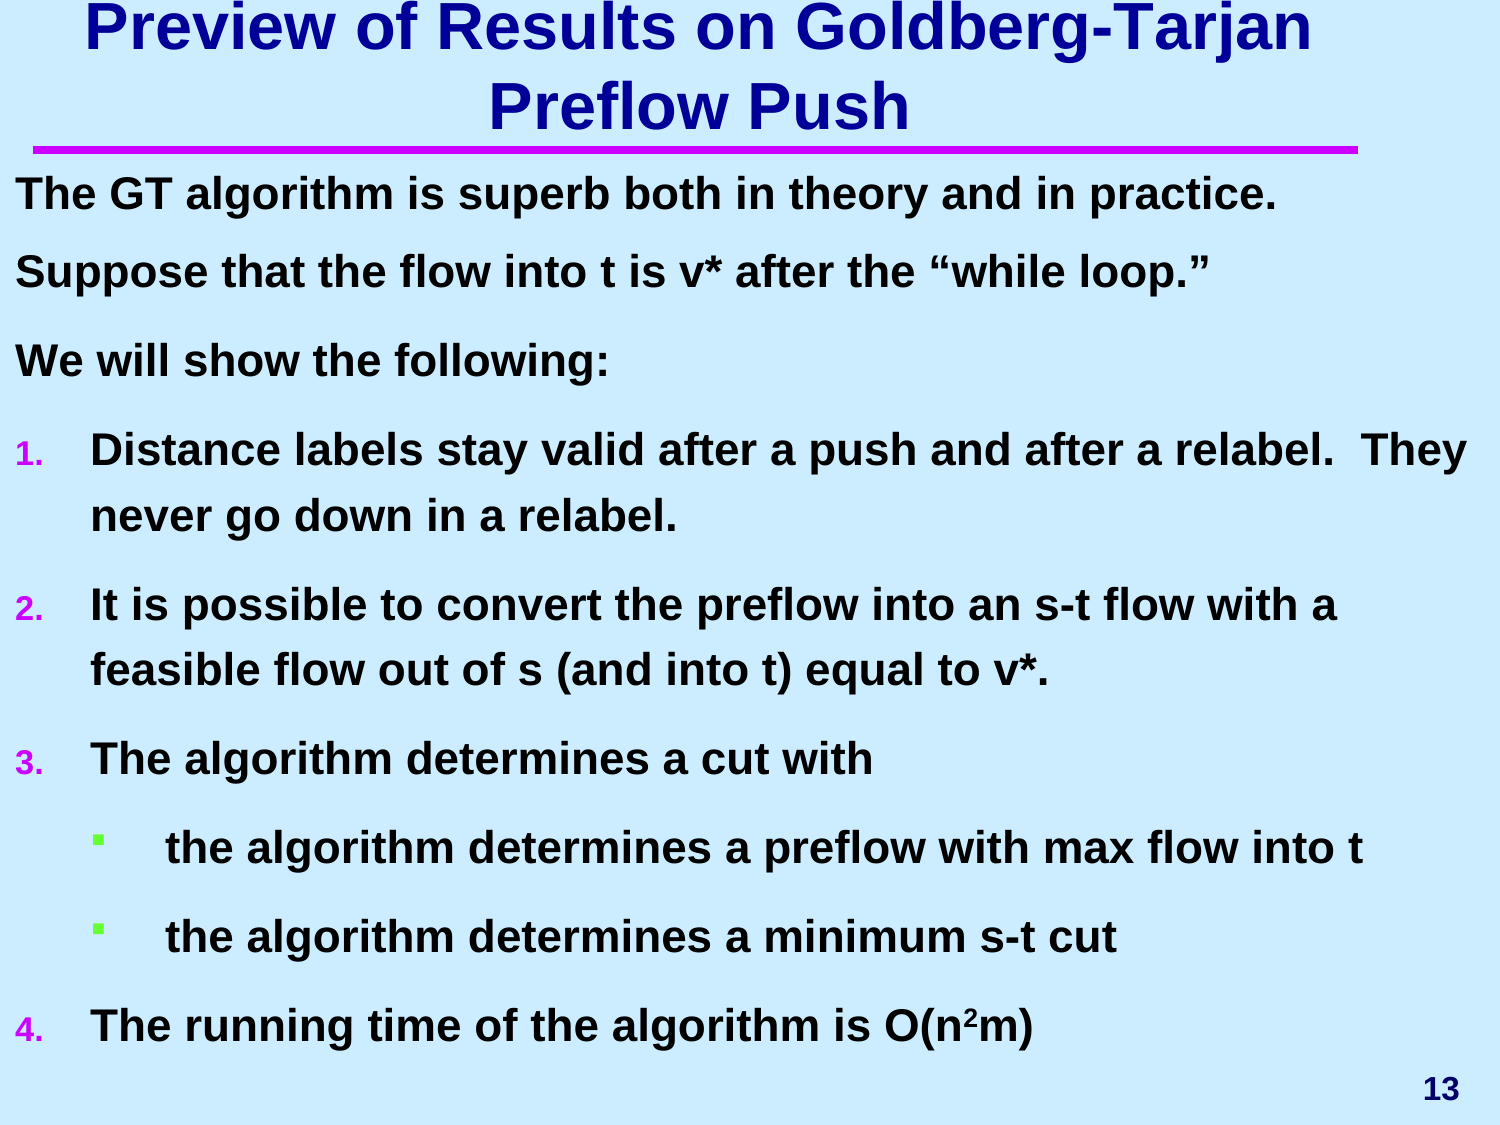

# Preview of Results on Goldberg-Tarjan Preflow Push
The GT algorithm is superb both in theory and in practice.
Suppose that the flow into t is v* after the “while loop.”
We will show the following:
Distance labels stay valid after a push and after a relabel. They never go down in a relabel.
It is possible to convert the preflow into an s-t flow with a feasible flow out of s (and into t) equal to v*.
The algorithm determines a cut with
the algorithm determines a preflow with max flow into t
the algorithm determines a minimum s-t cut
The running time of the algorithm is O(n2m)